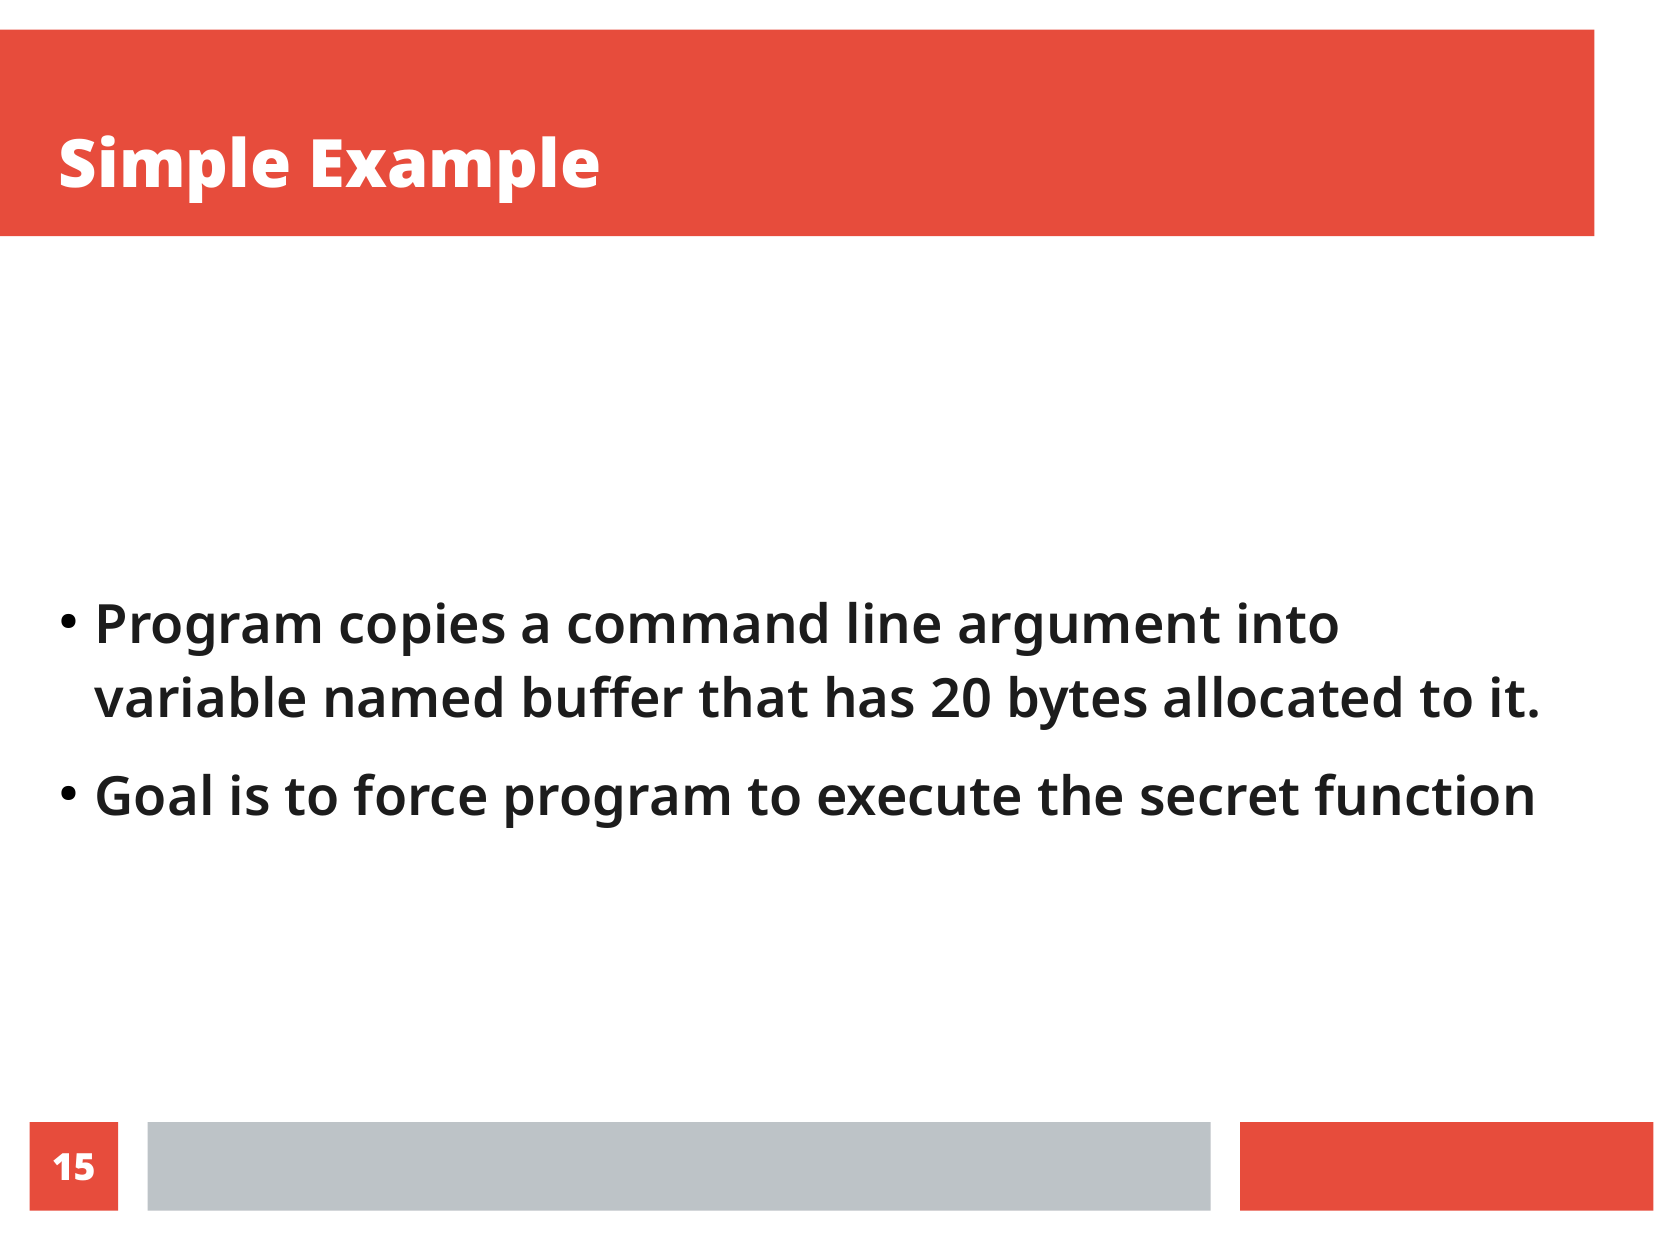

# Simple Example
Program copies a command line argument into variable named buffer that has 20 bytes allocated to it.
Goal is to force program to execute the secret function
15